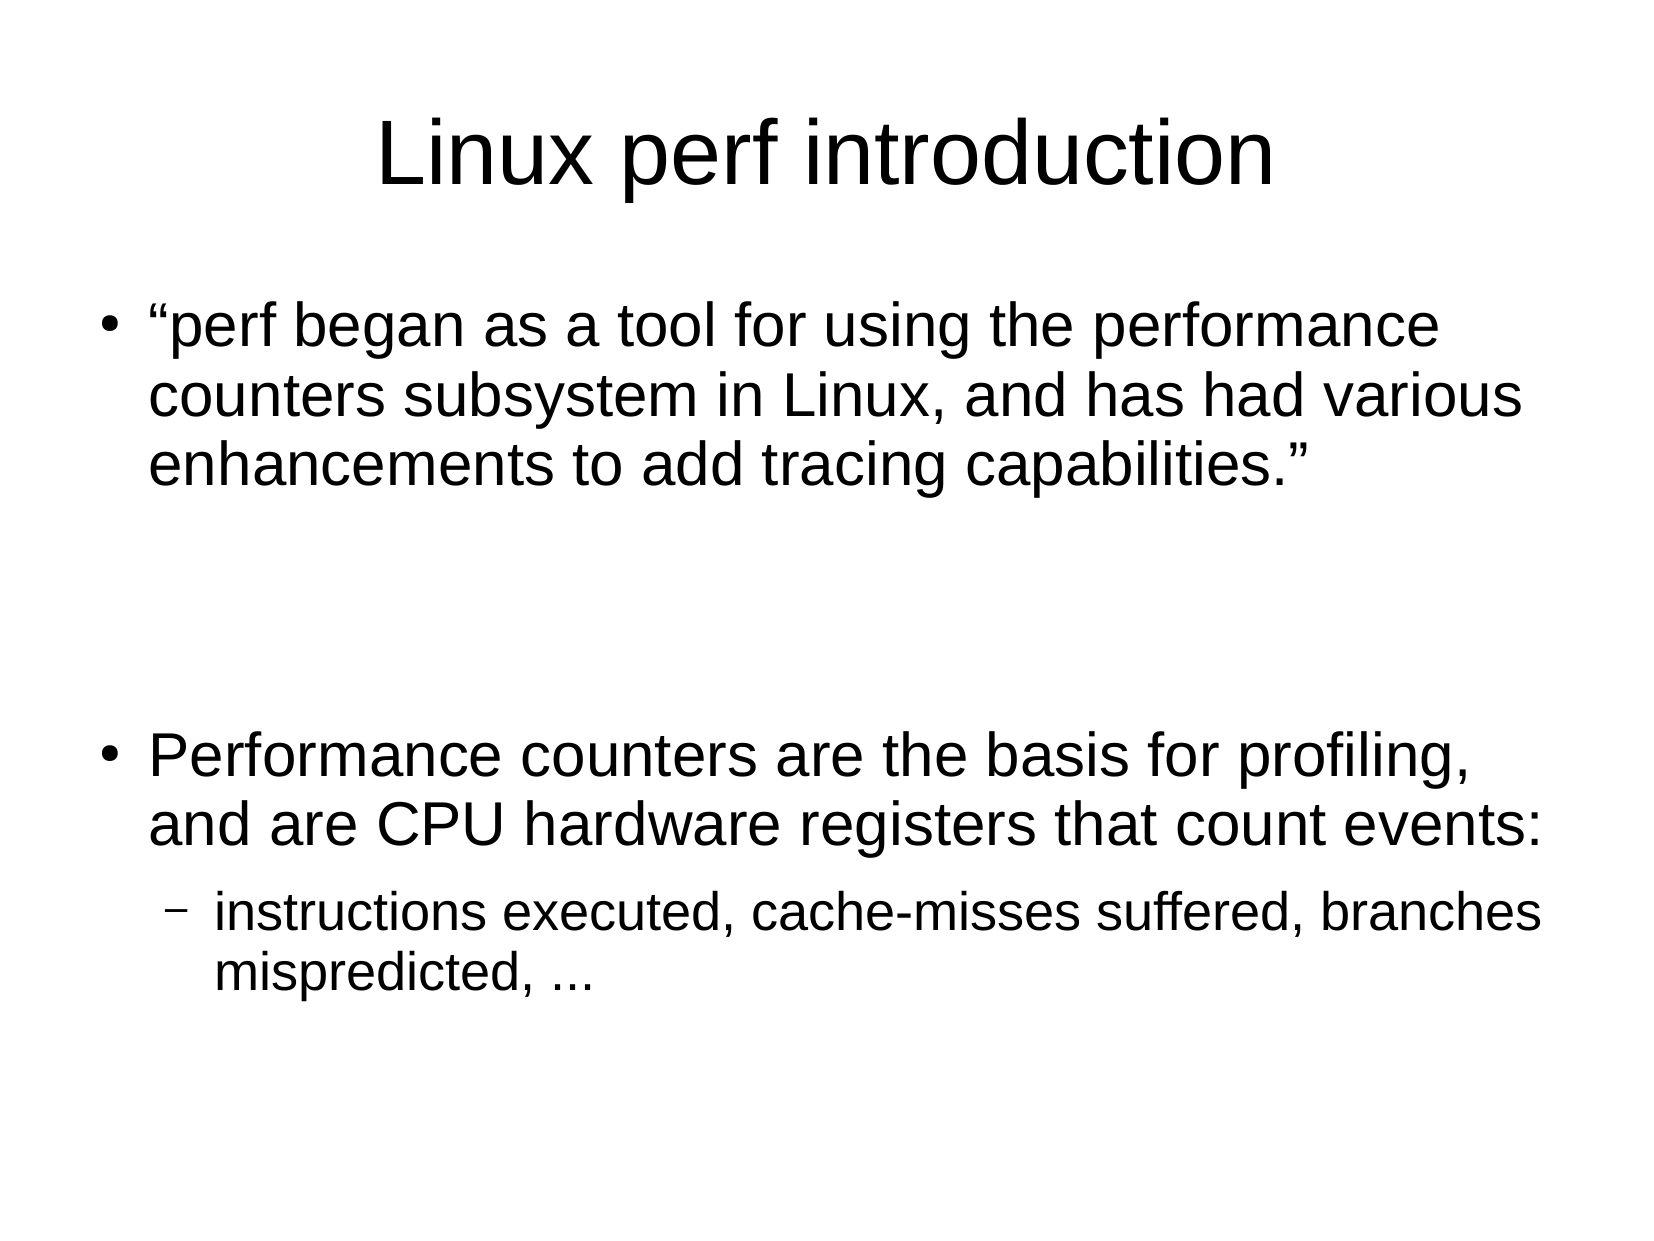

# Linux perf introduction
“perf began as a tool for using the performance counters subsystem in Linux, and has had various enhancements to add tracing capabilities.”
Performance counters are the basis for profiling, and are CPU hardware registers that count events:
instructions executed, cache-misses suffered, branches mispredicted, ...